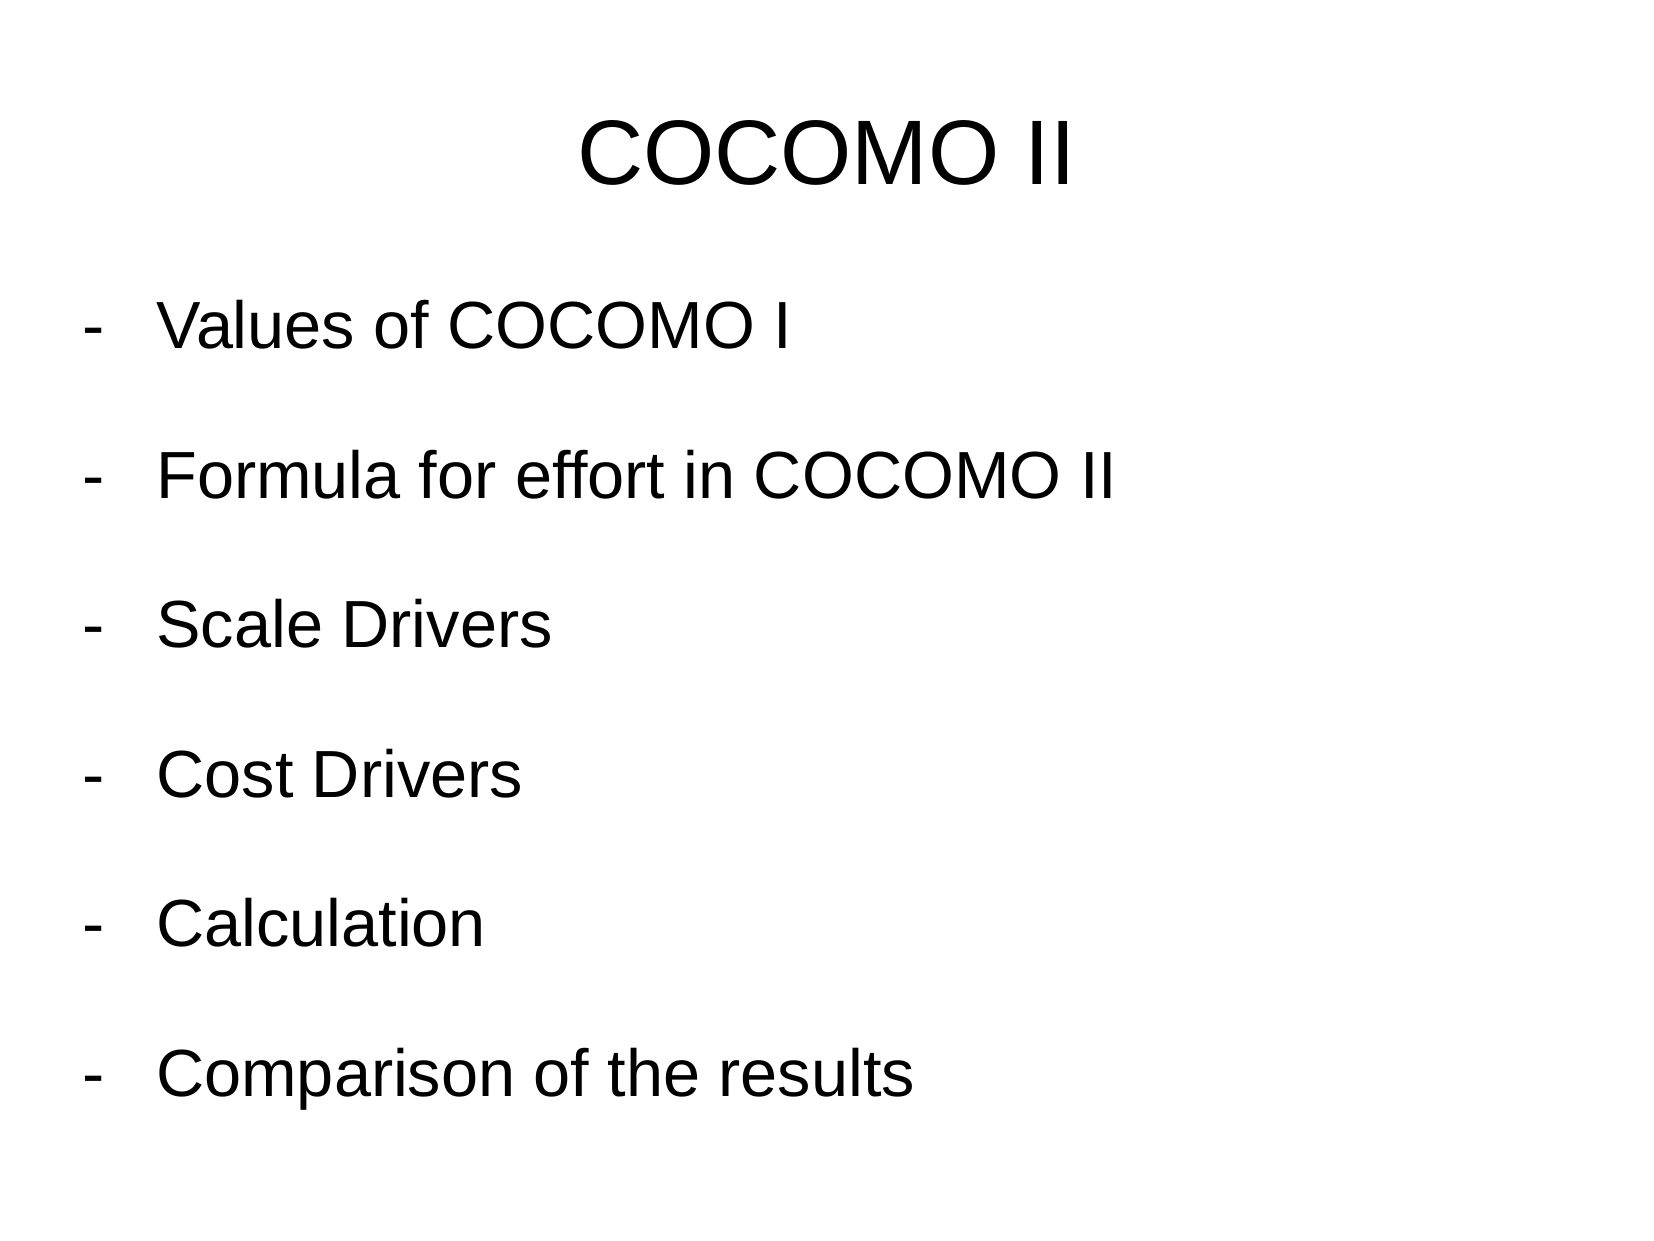

# COCOMO II
-	Values of COCOMO I
-	Formula for effort in COCOMO II
-	Scale Drivers
-	Cost Drivers
-	Calculation
-	Comparison of the results